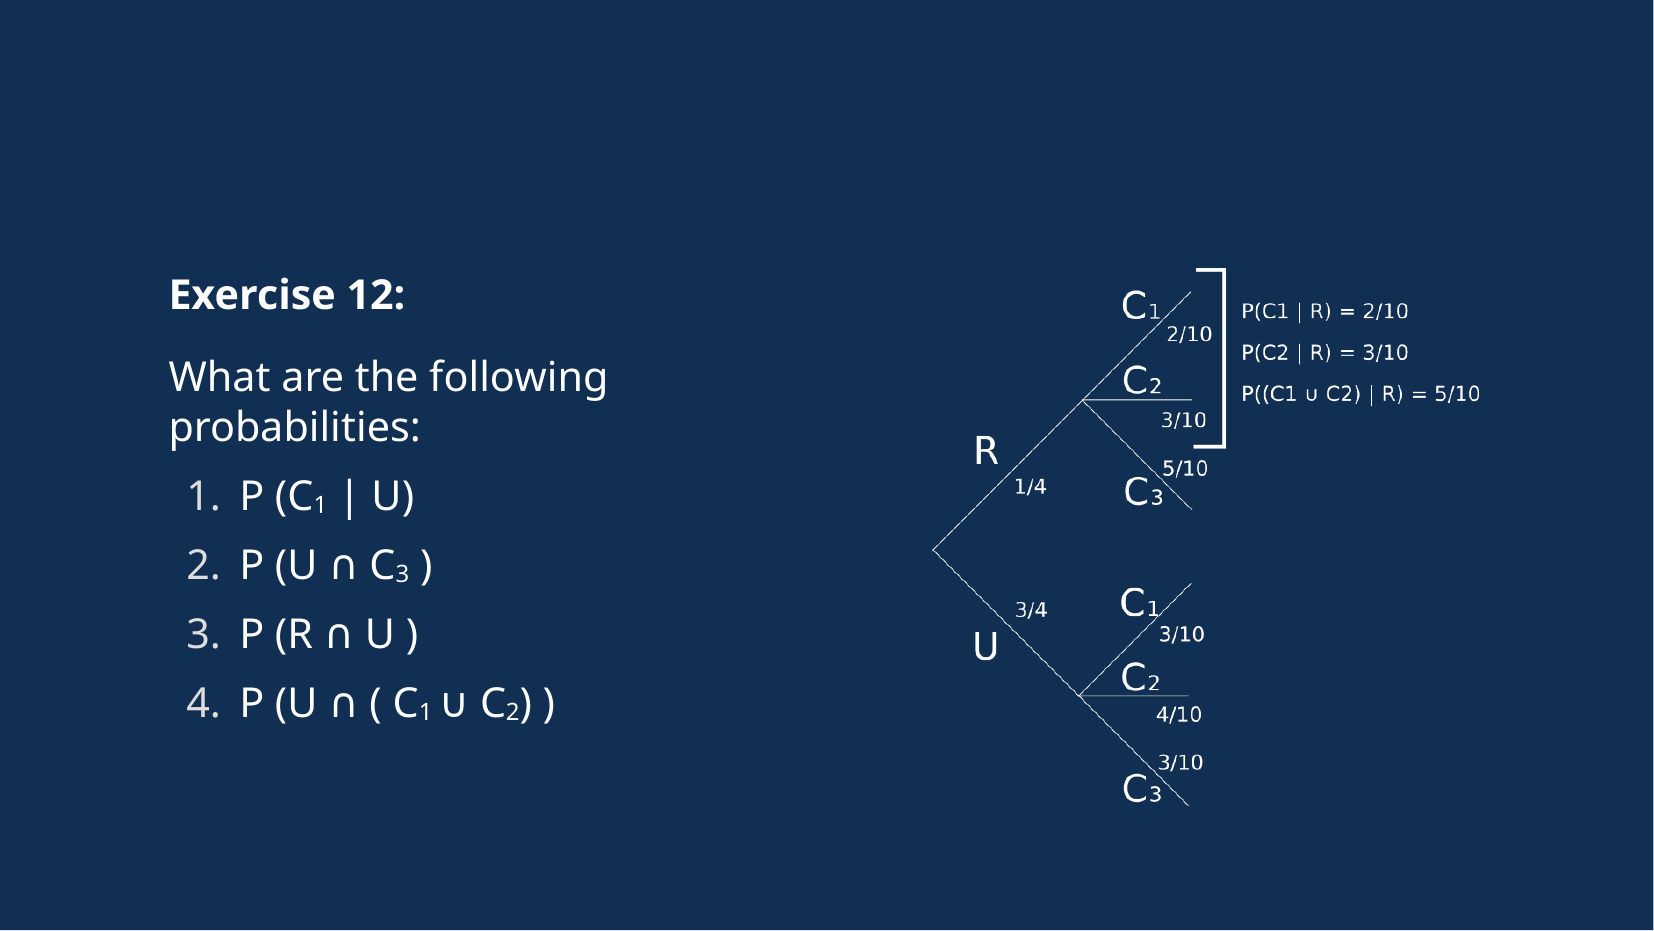

#
Exercise 12:
What are the following probabilities:
P (C1 | U)
P (U ∩ C3 )
P (R ∩ U )
P (U ∩ ( C1 ∪ C2) )